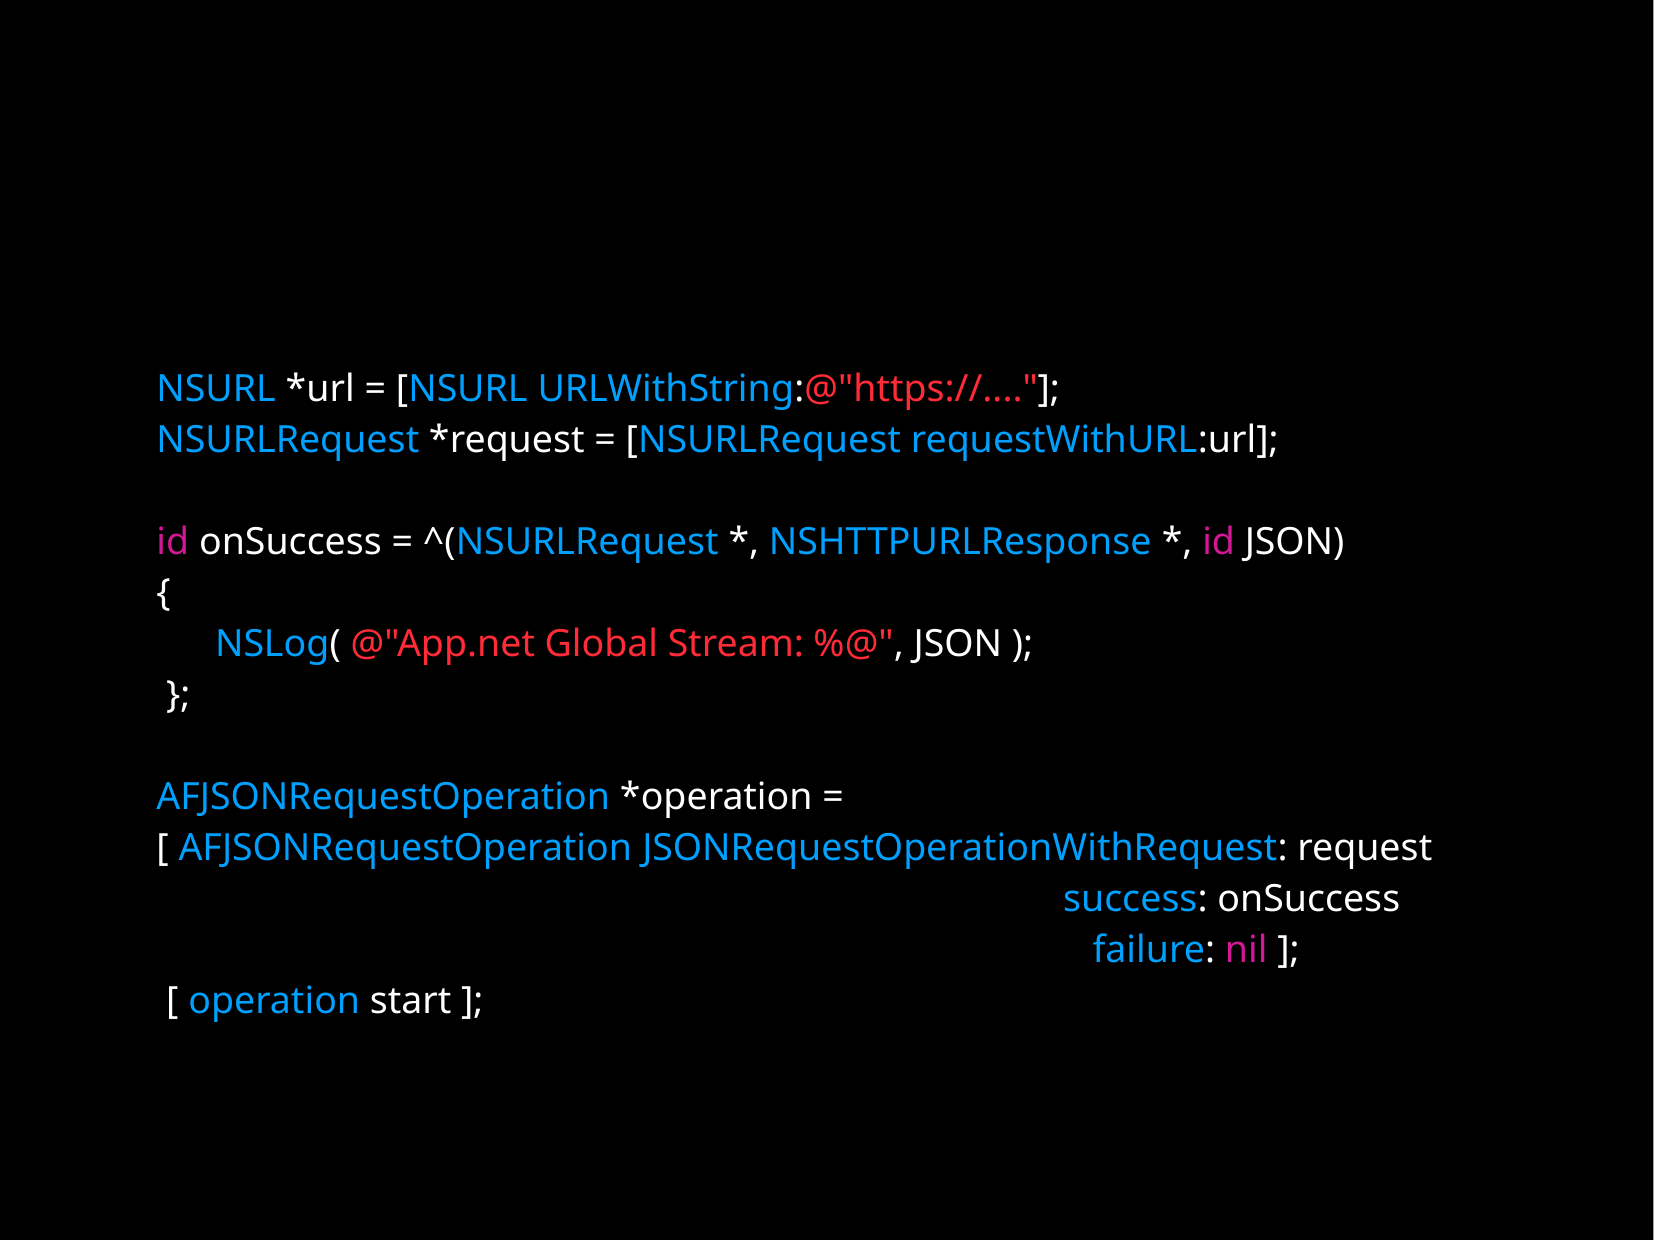

NSURL *url = [NSURL URLWithString:@"https://...."];
NSURLRequest *request = [NSURLRequest requestWithURL:url];
id onSuccess = ^(NSURLRequest *, NSHTTPURLResponse *, id JSON)
{
 NSLog( @"App.net Global Stream: %@", JSON );
 };
AFJSONRequestOperation *operation =
[ AFJSONRequestOperation JSONRequestOperationWithRequest: request
 success: onSuccess
 failure: nil ];
 [ operation start ];